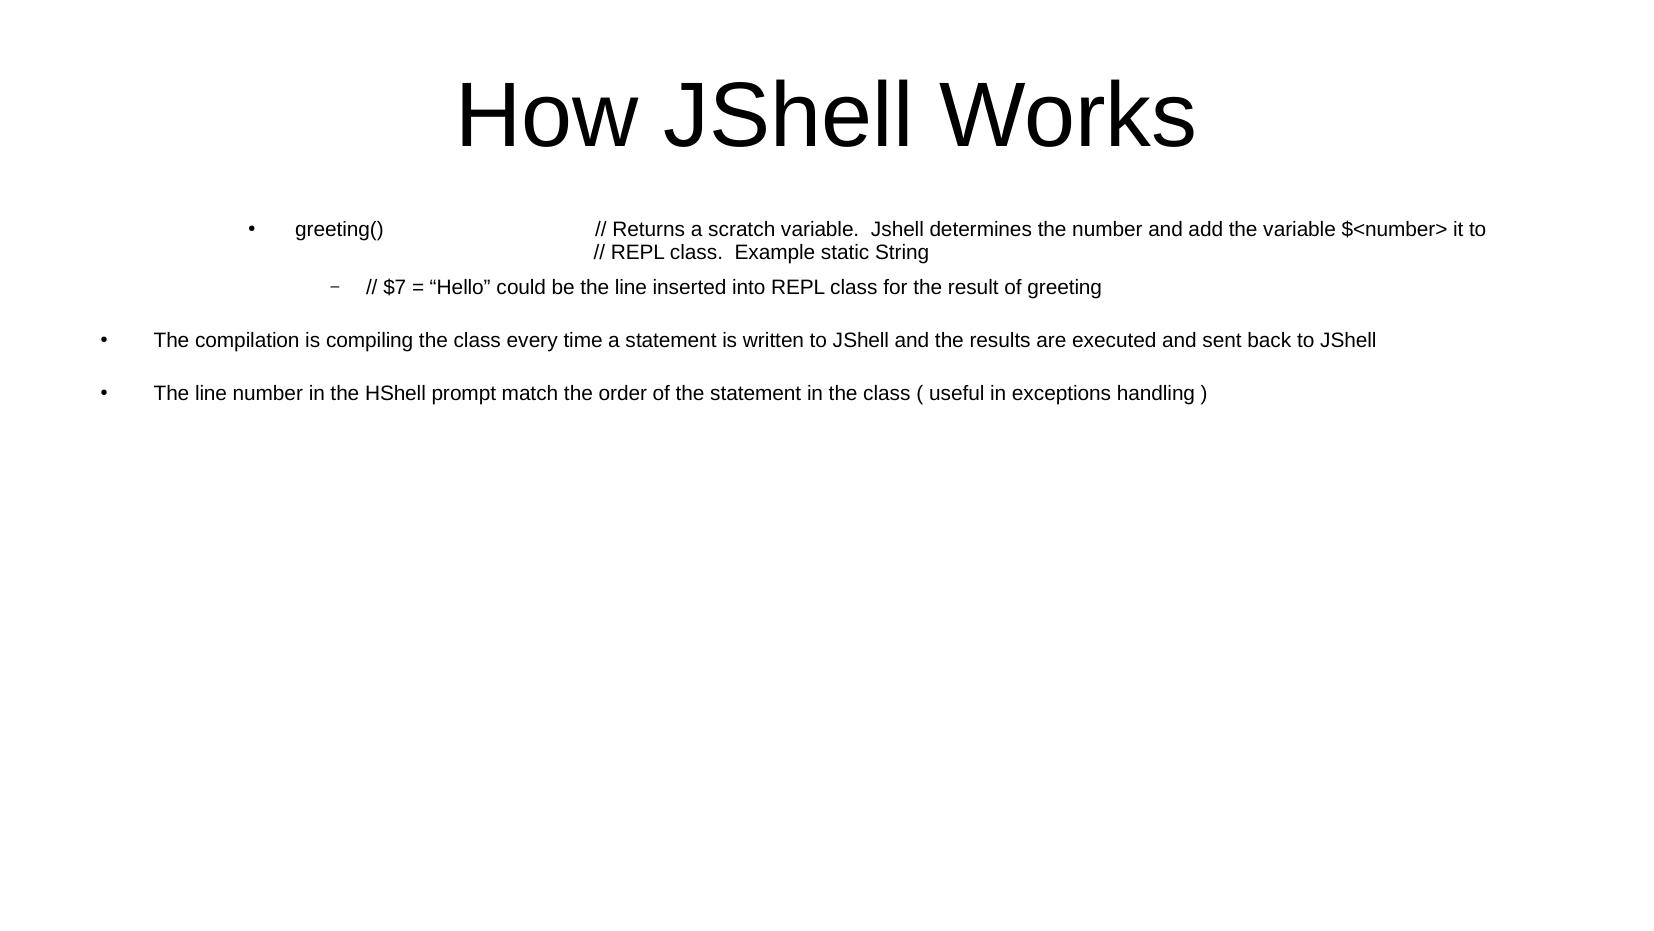

# How JShell Works
greeting()			// Returns a scratch variable. Jshell determines the number and add the variable $ it to // REPL class. Example static String
// $7 = “Hello” could be the line inserted into REPL class for the result of greeting
The compilation is compiling the class every time a statement is written to JShell and the results are executed and sent back to JShell
The line number in the HShell prompt match the order of the statement in the class ( useful in exceptions handling )